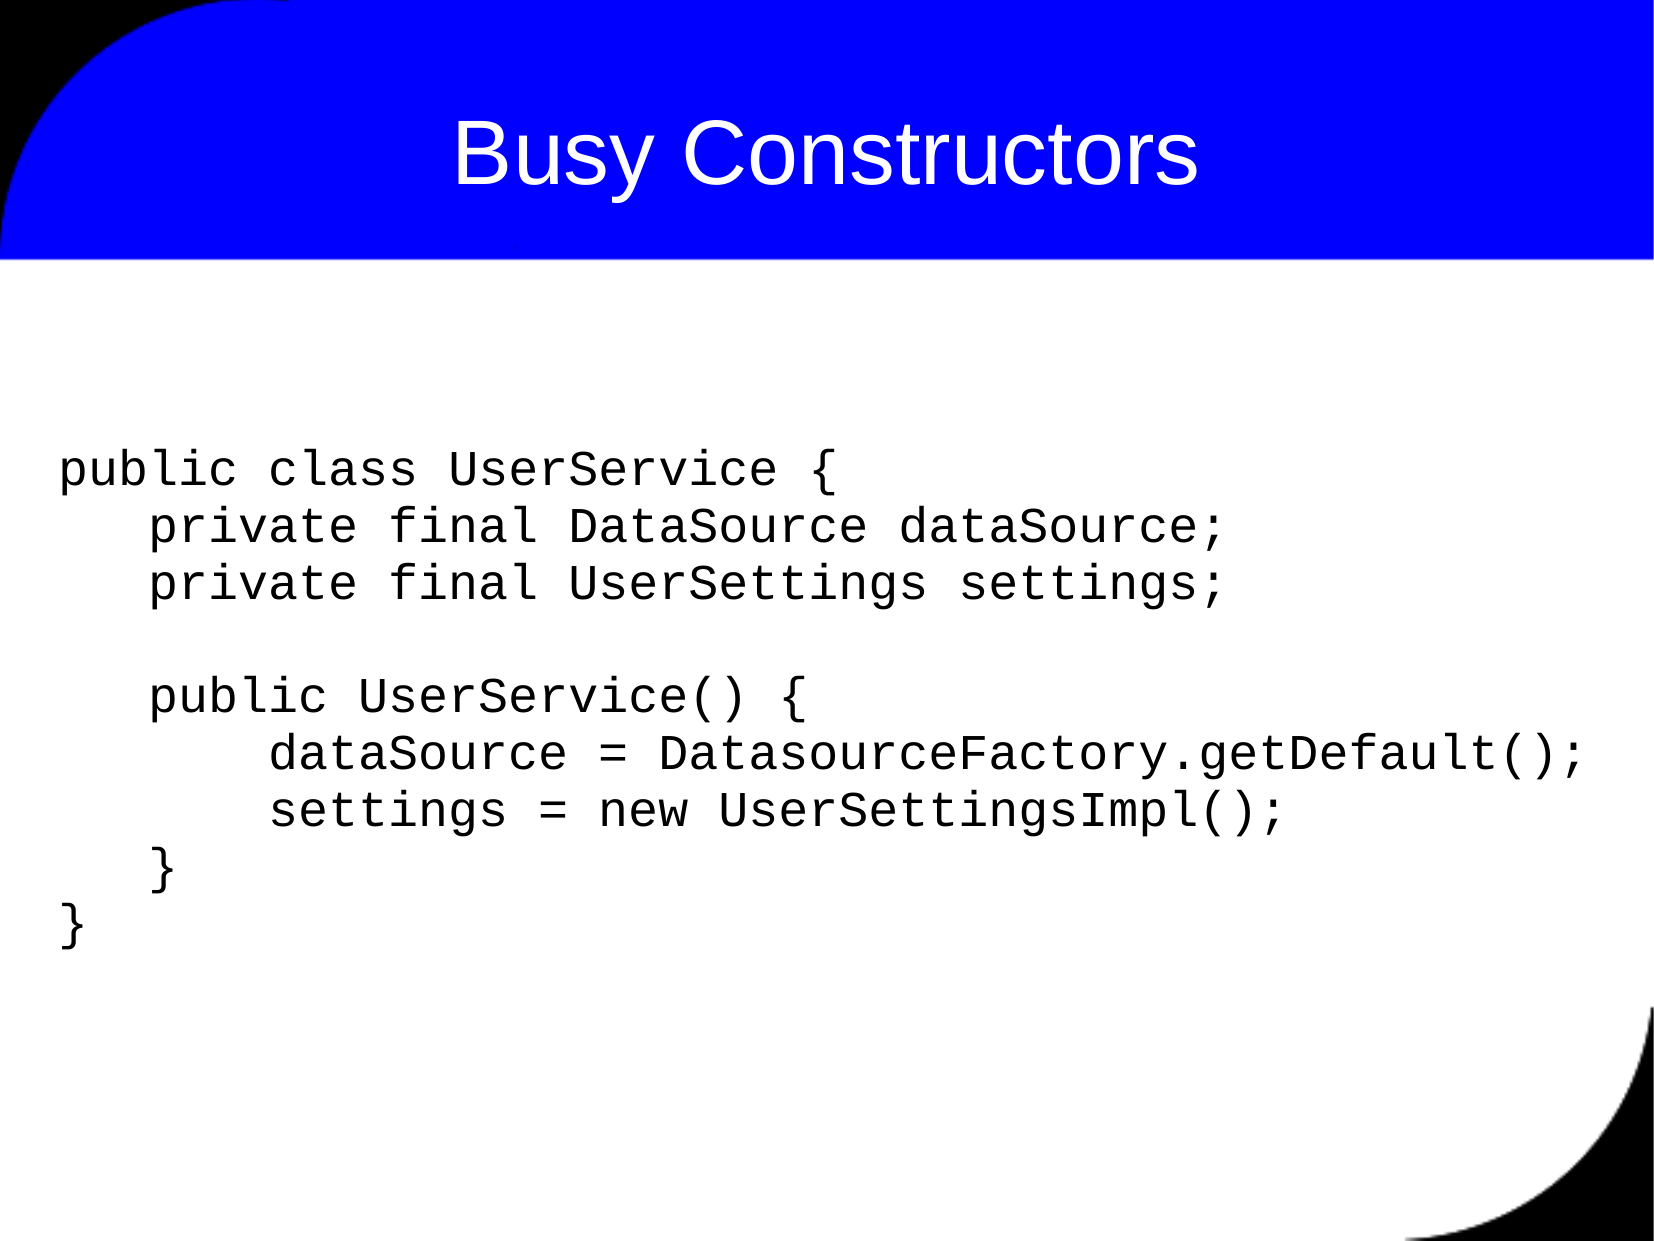

# Busy Constructors
public class UserService {
 private final DataSource dataSource;
 private final UserSettings settings;
 public UserService() {
 dataSource = DatasourceFactory.getDefault();
 settings = new UserSettingsImpl();
 }
}